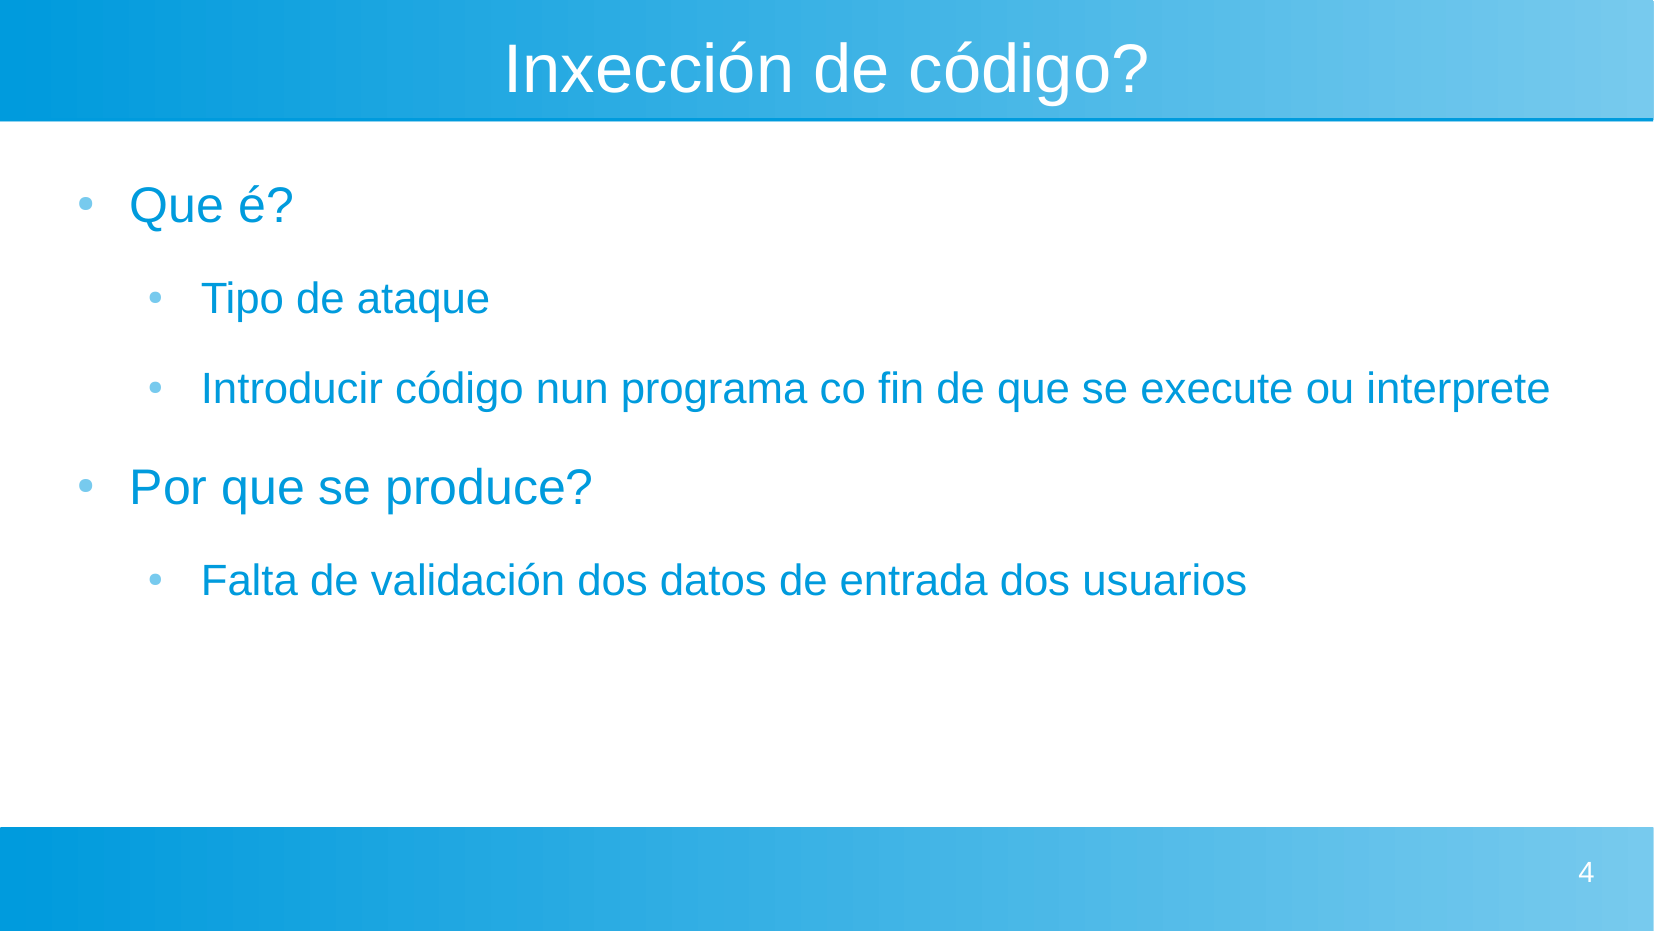

# Inxección de código?
Que é?
Tipo de ataque
Introducir código nun programa co fin de que se execute ou interprete
Por que se produce?
Falta de validación dos datos de entrada dos usuarios
4